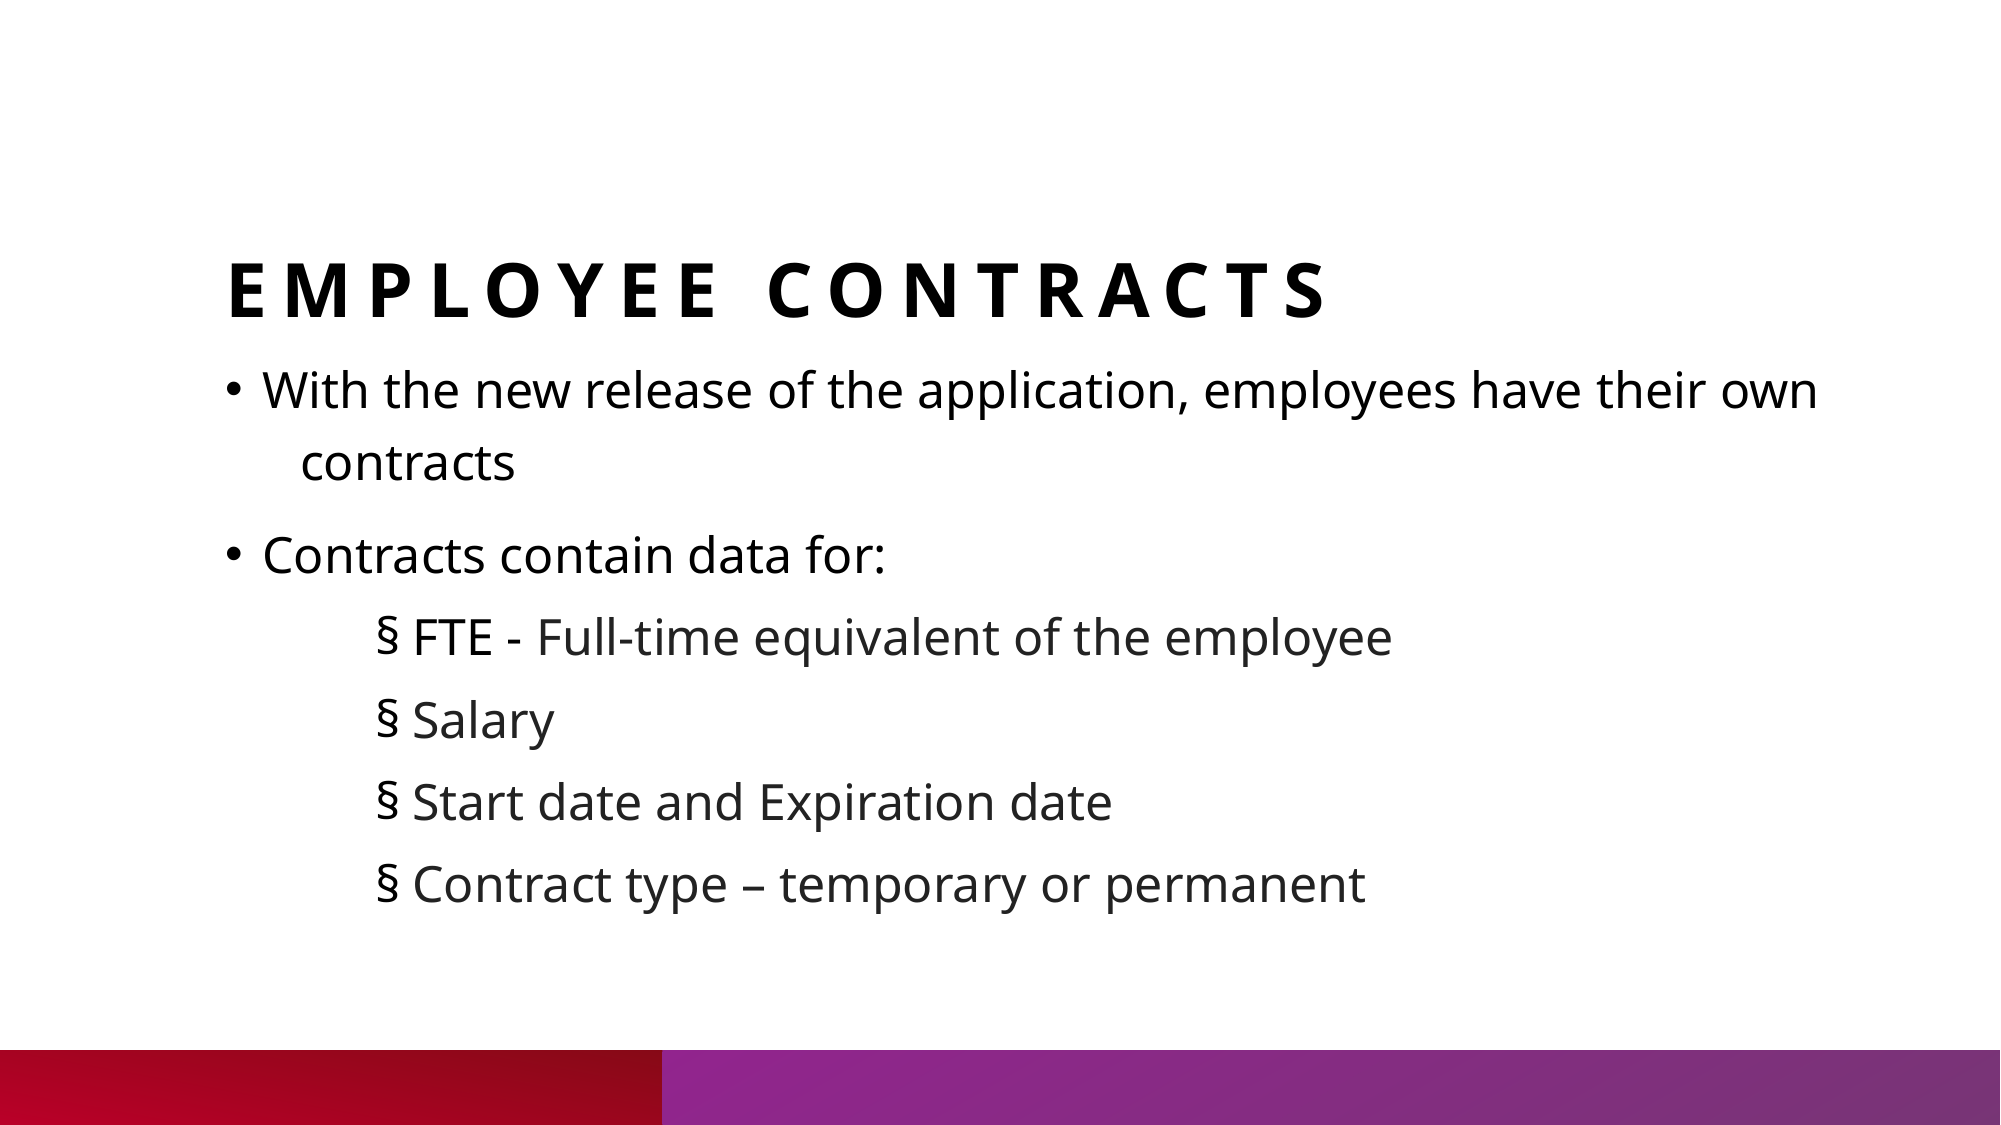

# Employee contracts
With the new release of the application, employees have their own contracts
Contracts contain data for:
FTE - Full-time equivalent of the employee
Salary
Start date and Expiration date
Contract type – temporary or permanent